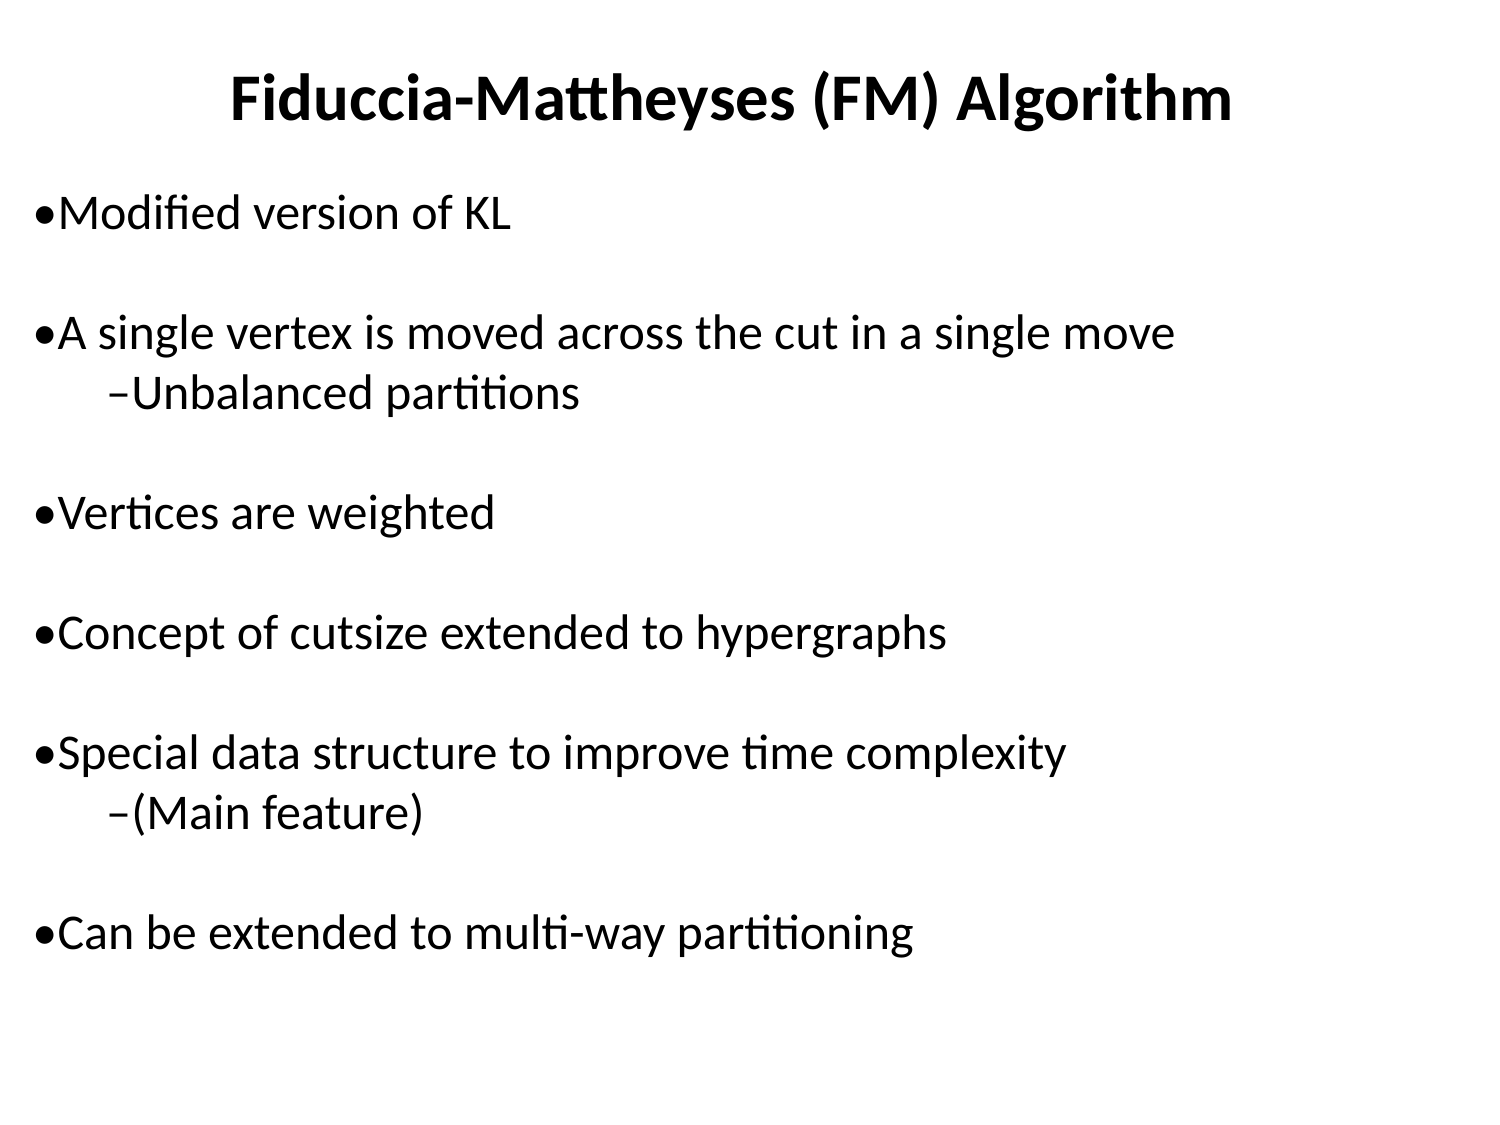

Fiduccia-Mattheyses (FM) Algorithm
•Modified version of KL
•A single vertex is moved across the cut in a single move
	–Unbalanced partitions
•Vertices are weighted
•Concept of cutsize extended to hypergraphs
•Special data structure to improve time complexity
	–(Main feature)
•Can be extended to multi-way partitioning